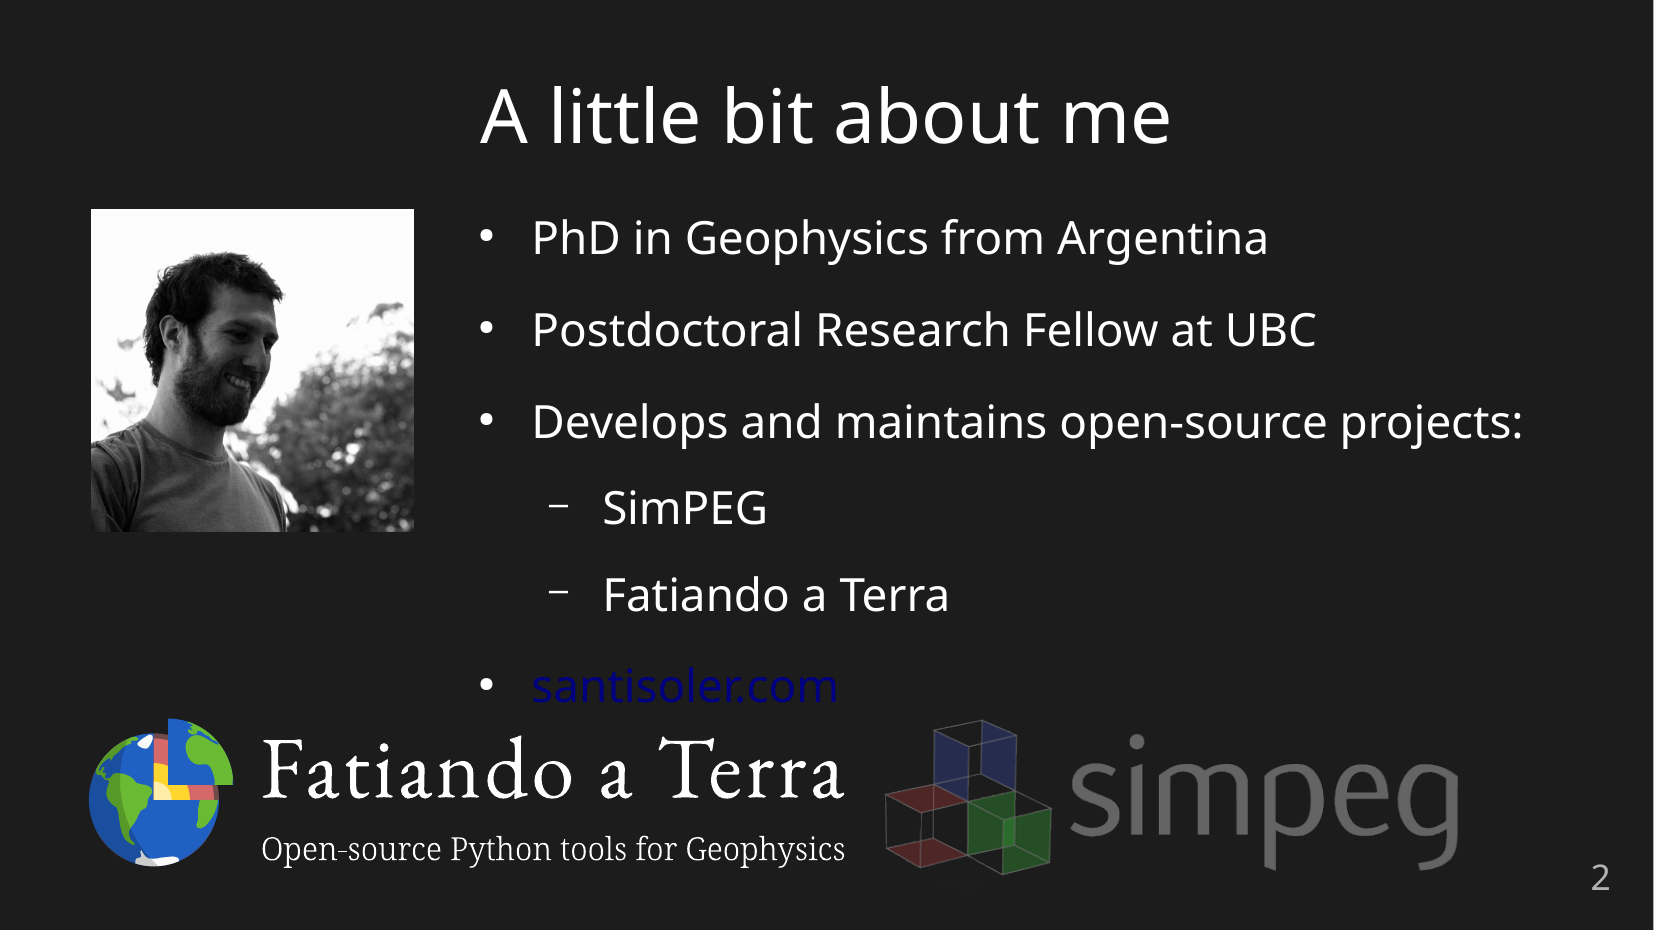

# A little bit about me
PhD in Geophysics from Argentina
Postdoctoral Research Fellow at UBC
Develops and maintains open-source projects:
SimPEG
Fatiando a Terra
santisoler.com